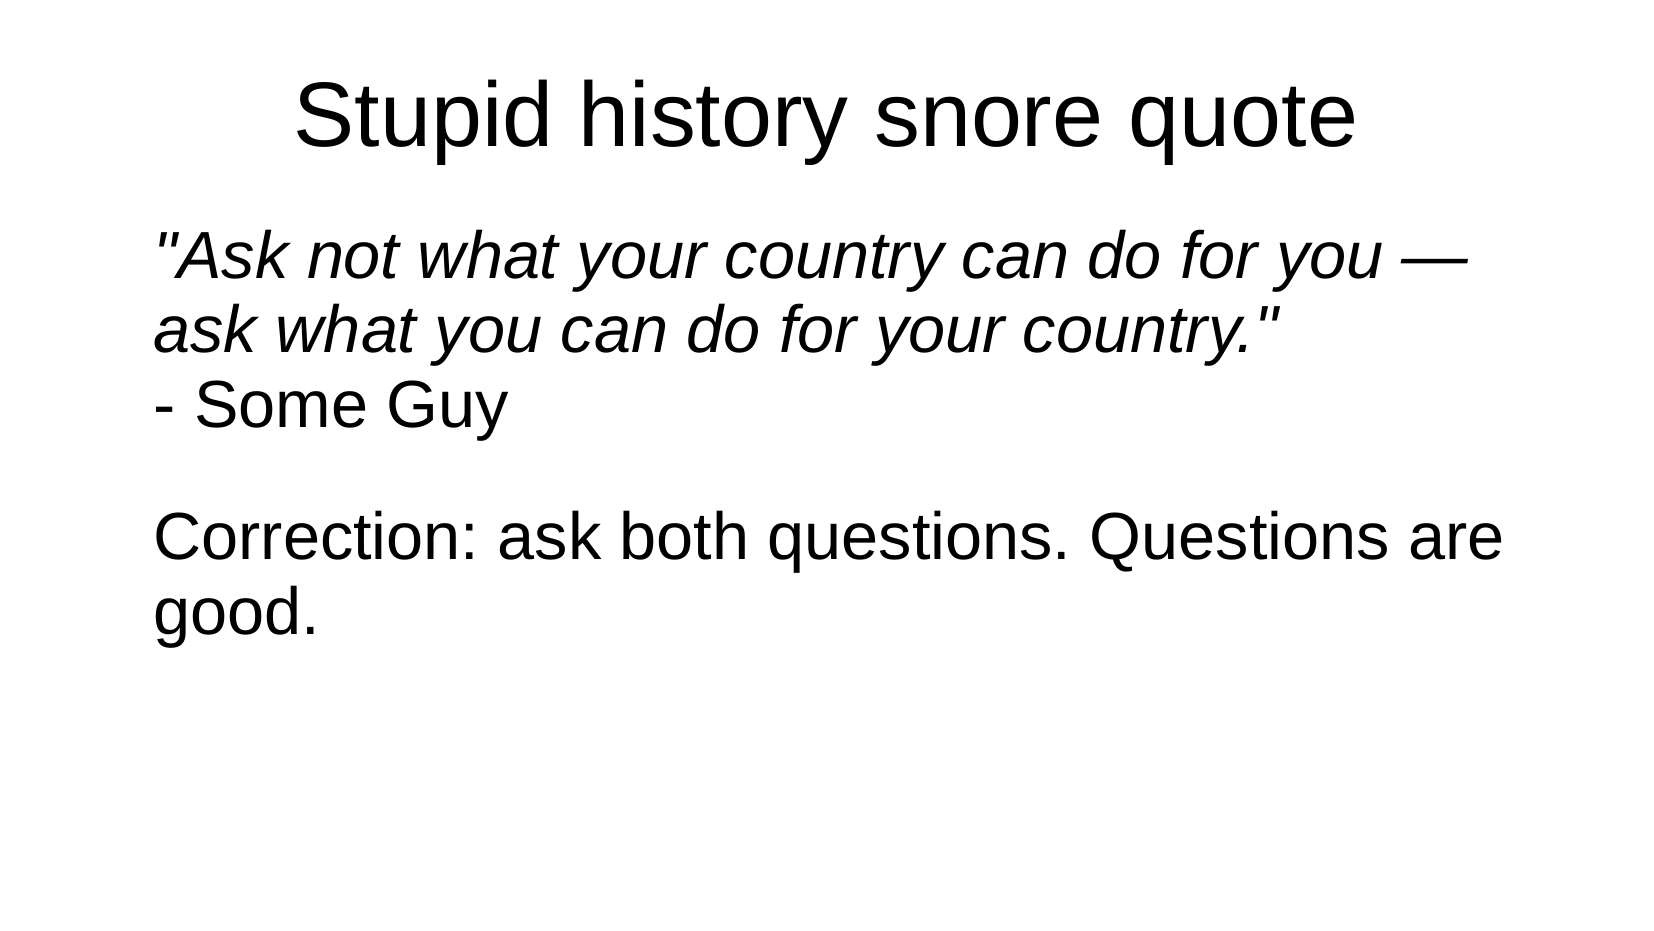

# Stupid history snore quote
"Ask not what your country can do for you — ask what you can do for your country."
- Some Guy
Correction: ask both questions. Questions are good.